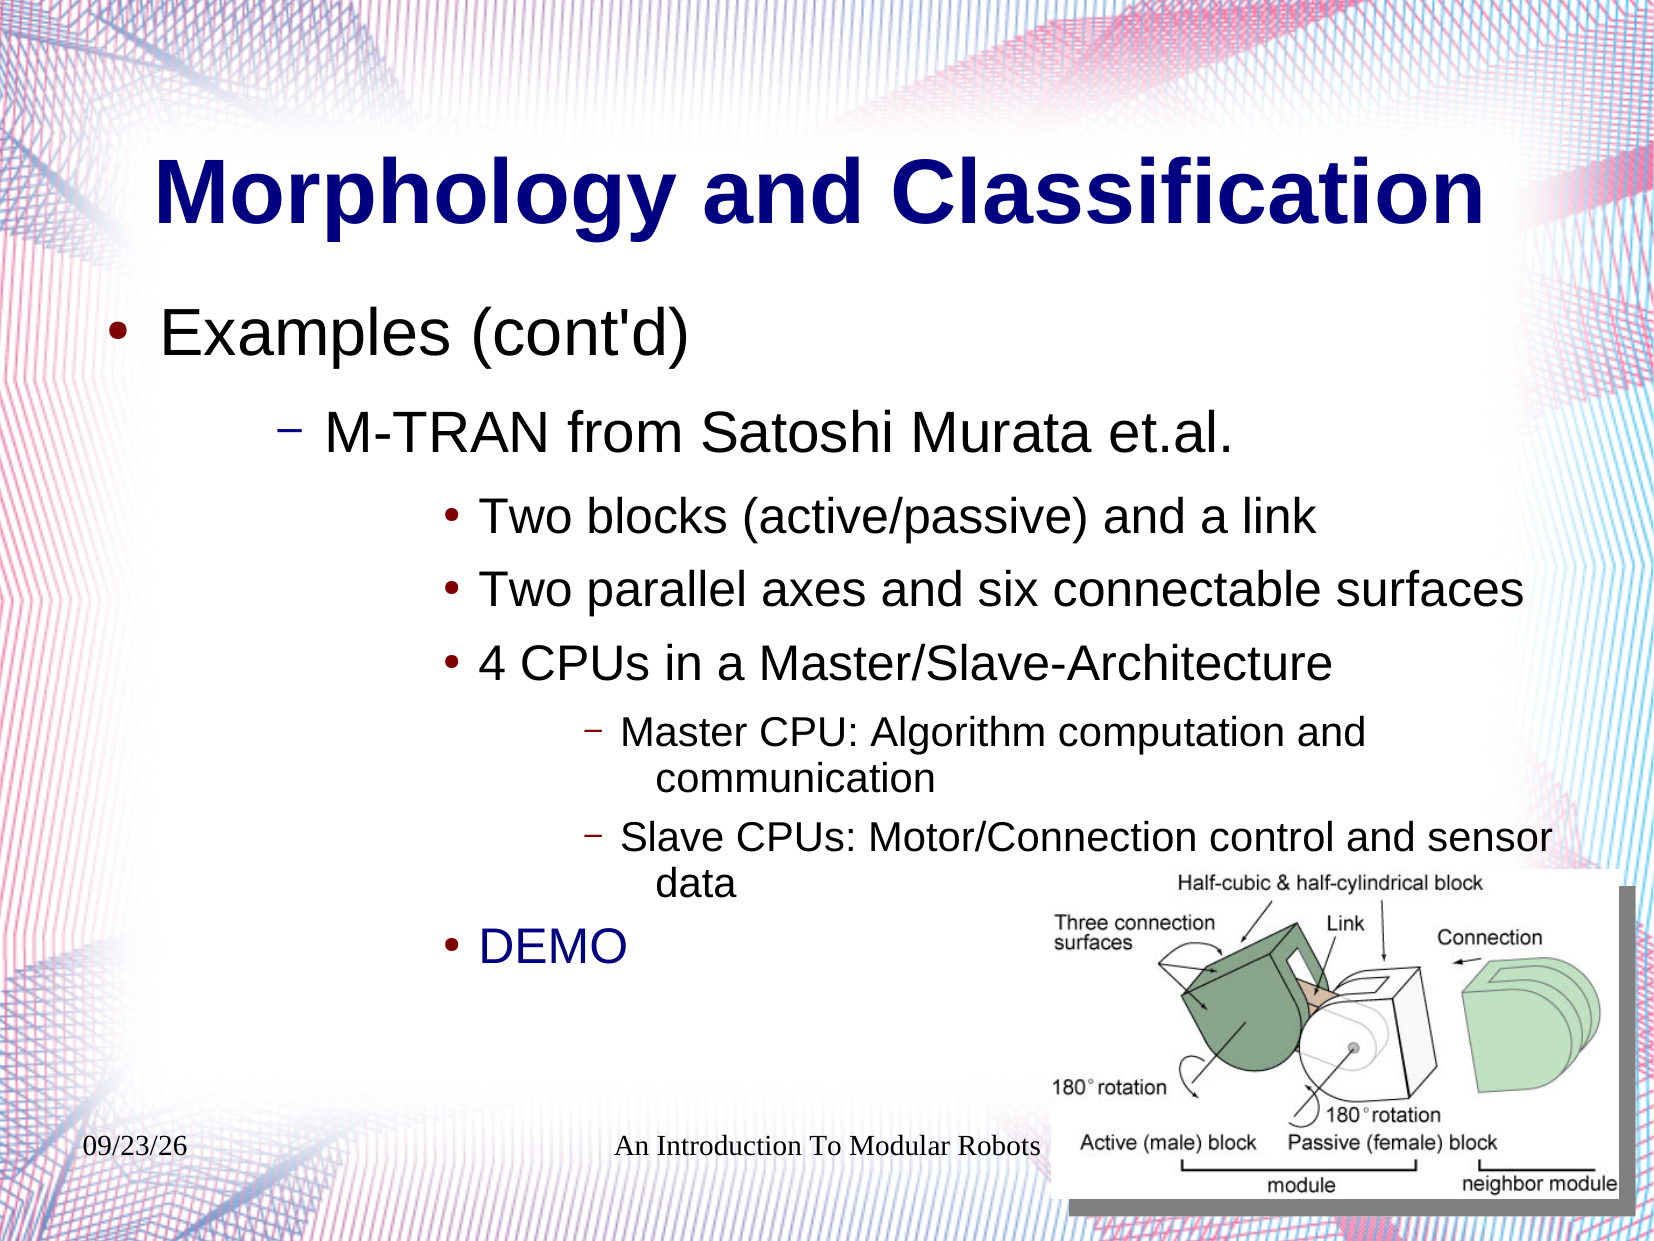

# Morphology and Classification
Examples (cont'd)
M-TRAN from Satoshi Murata et.al.
Two blocks (active/passive) and a link
Two parallel axes and six connectable surfaces
4 CPUs in a Master/Slave-Architecture
Master CPU: Algorithm computation and communication
Slave CPUs: Motor/Connection control and sensor data
DEMO
An Introduction To Modular Robots
19